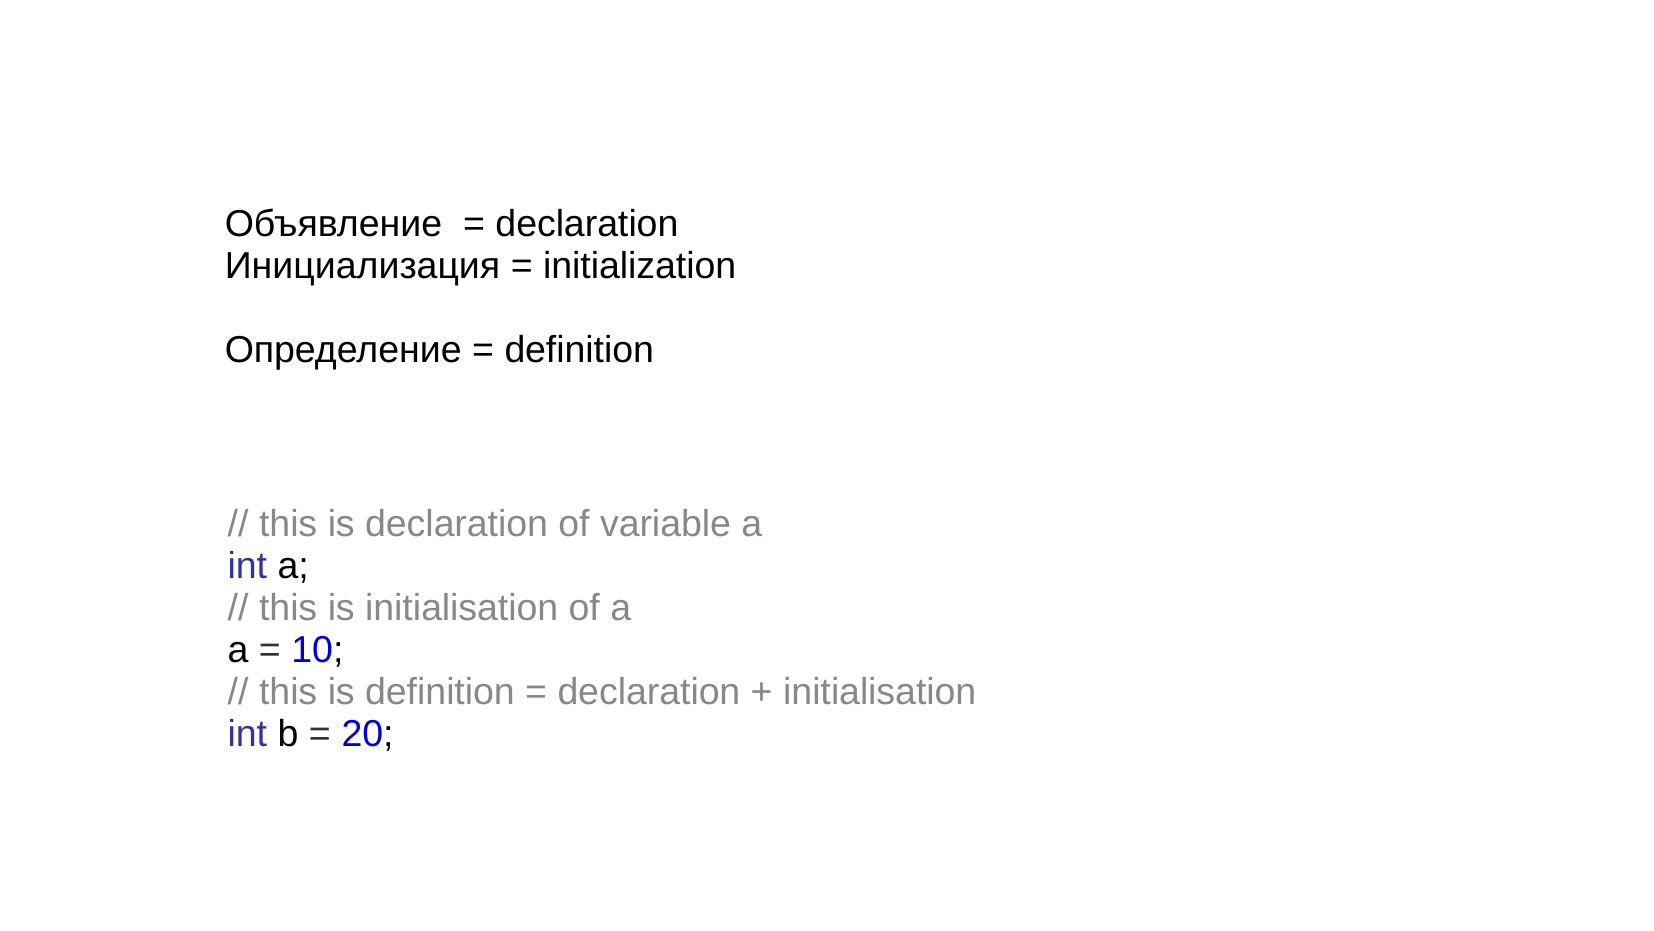

Объявление = declaration
Инициализация = initialization
Определение = definition
 // this is declaration of variable a
 int a;
 // this is initialisation of a
 a = 10;
 // this is definition = declaration + initialisation
 int b = 20;